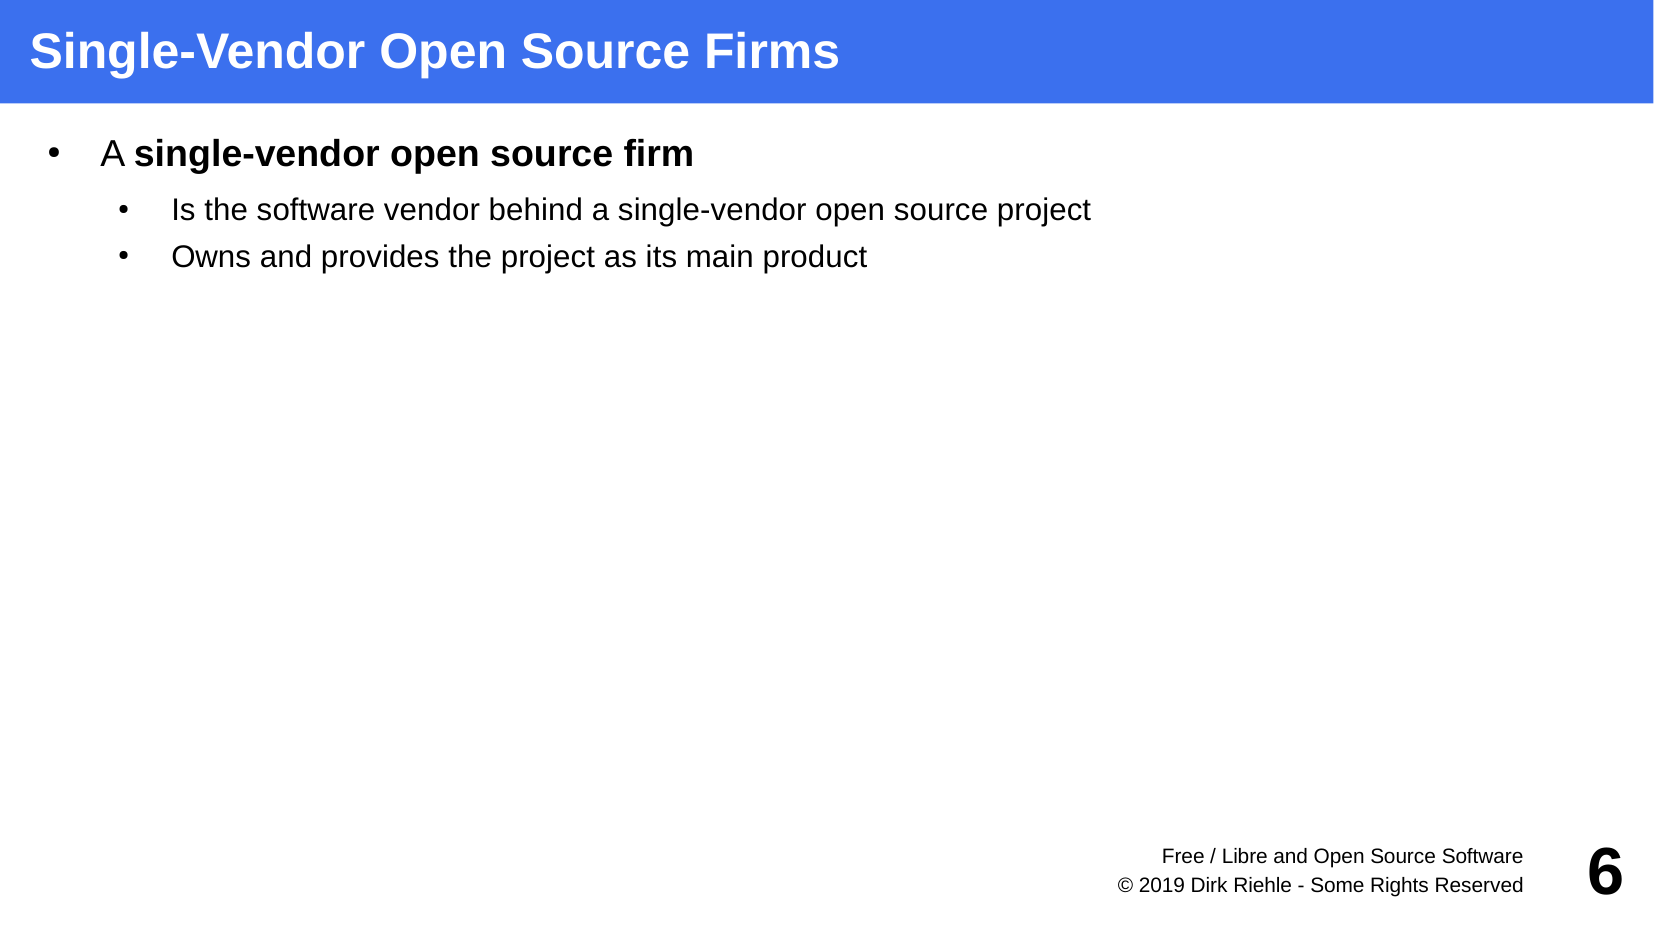

# Single-Vendor Open Source Firms
A single-vendor open source firm
Is the software vendor behind a single-vendor open source project
Owns and provides the project as its main product
Free / Libre and Open Source Software
6
© 2019 Dirk Riehle - Some Rights Reserved